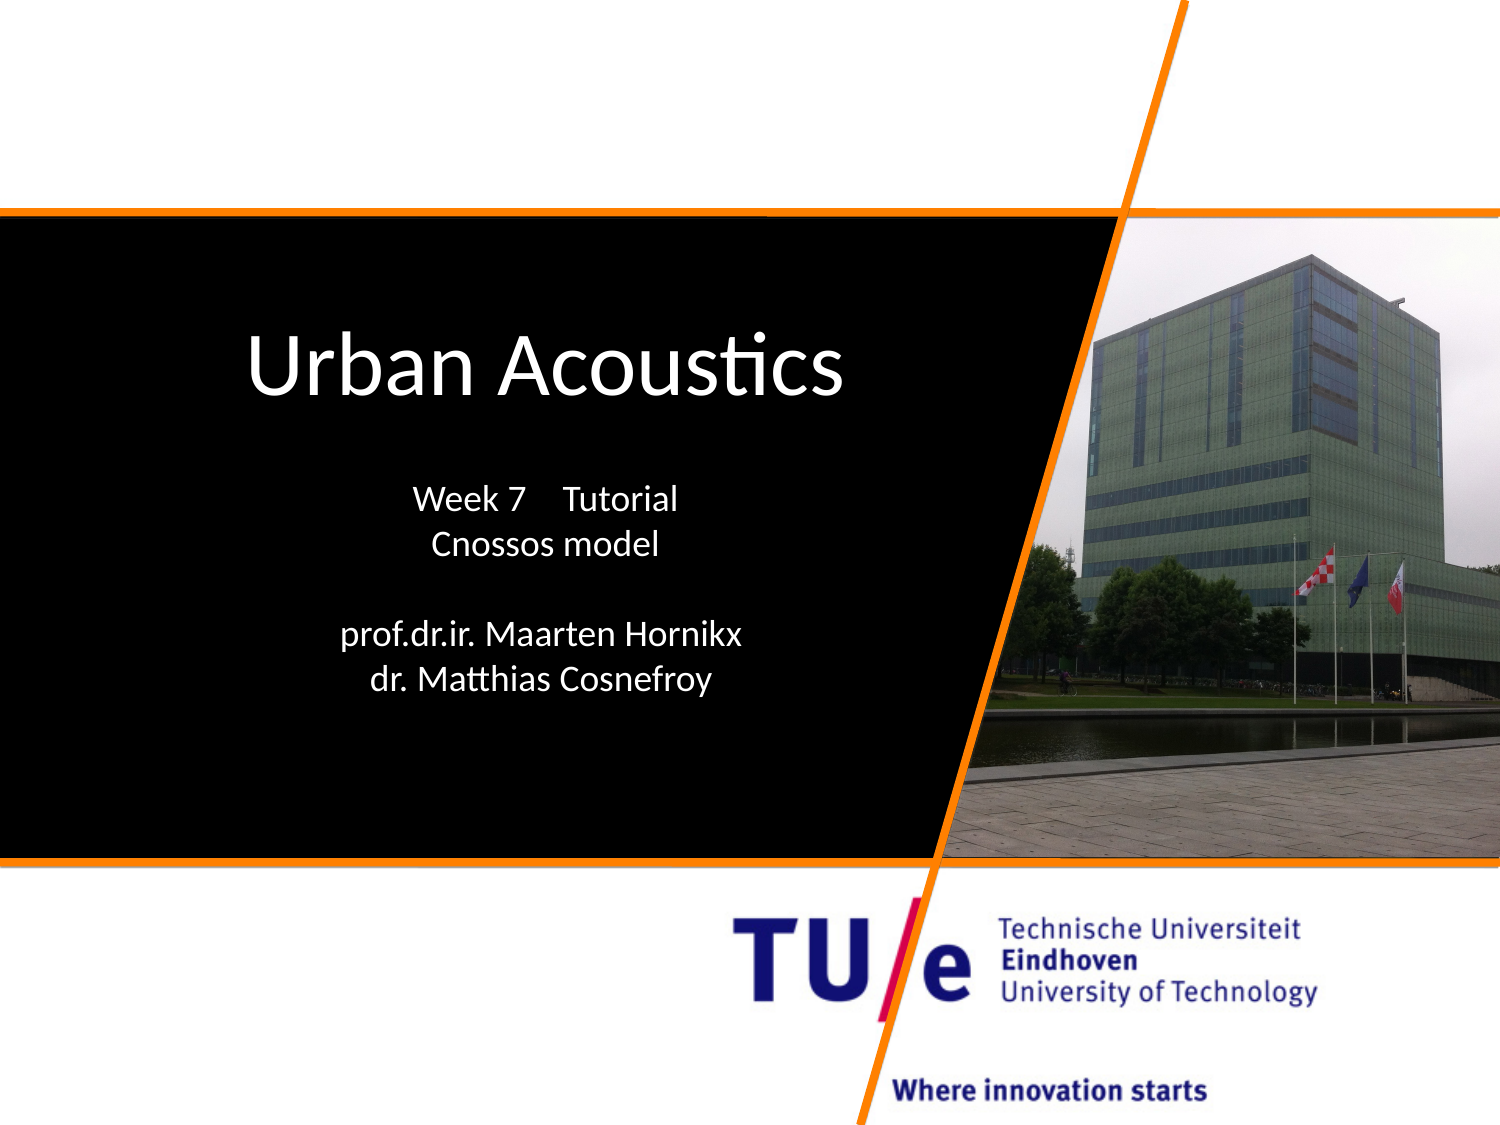

# Urban Acoustics Week 7 	Tutorial Cnossos model prof.dr.ir. Maarten Hornikx dr. Matthias Cosnefroy